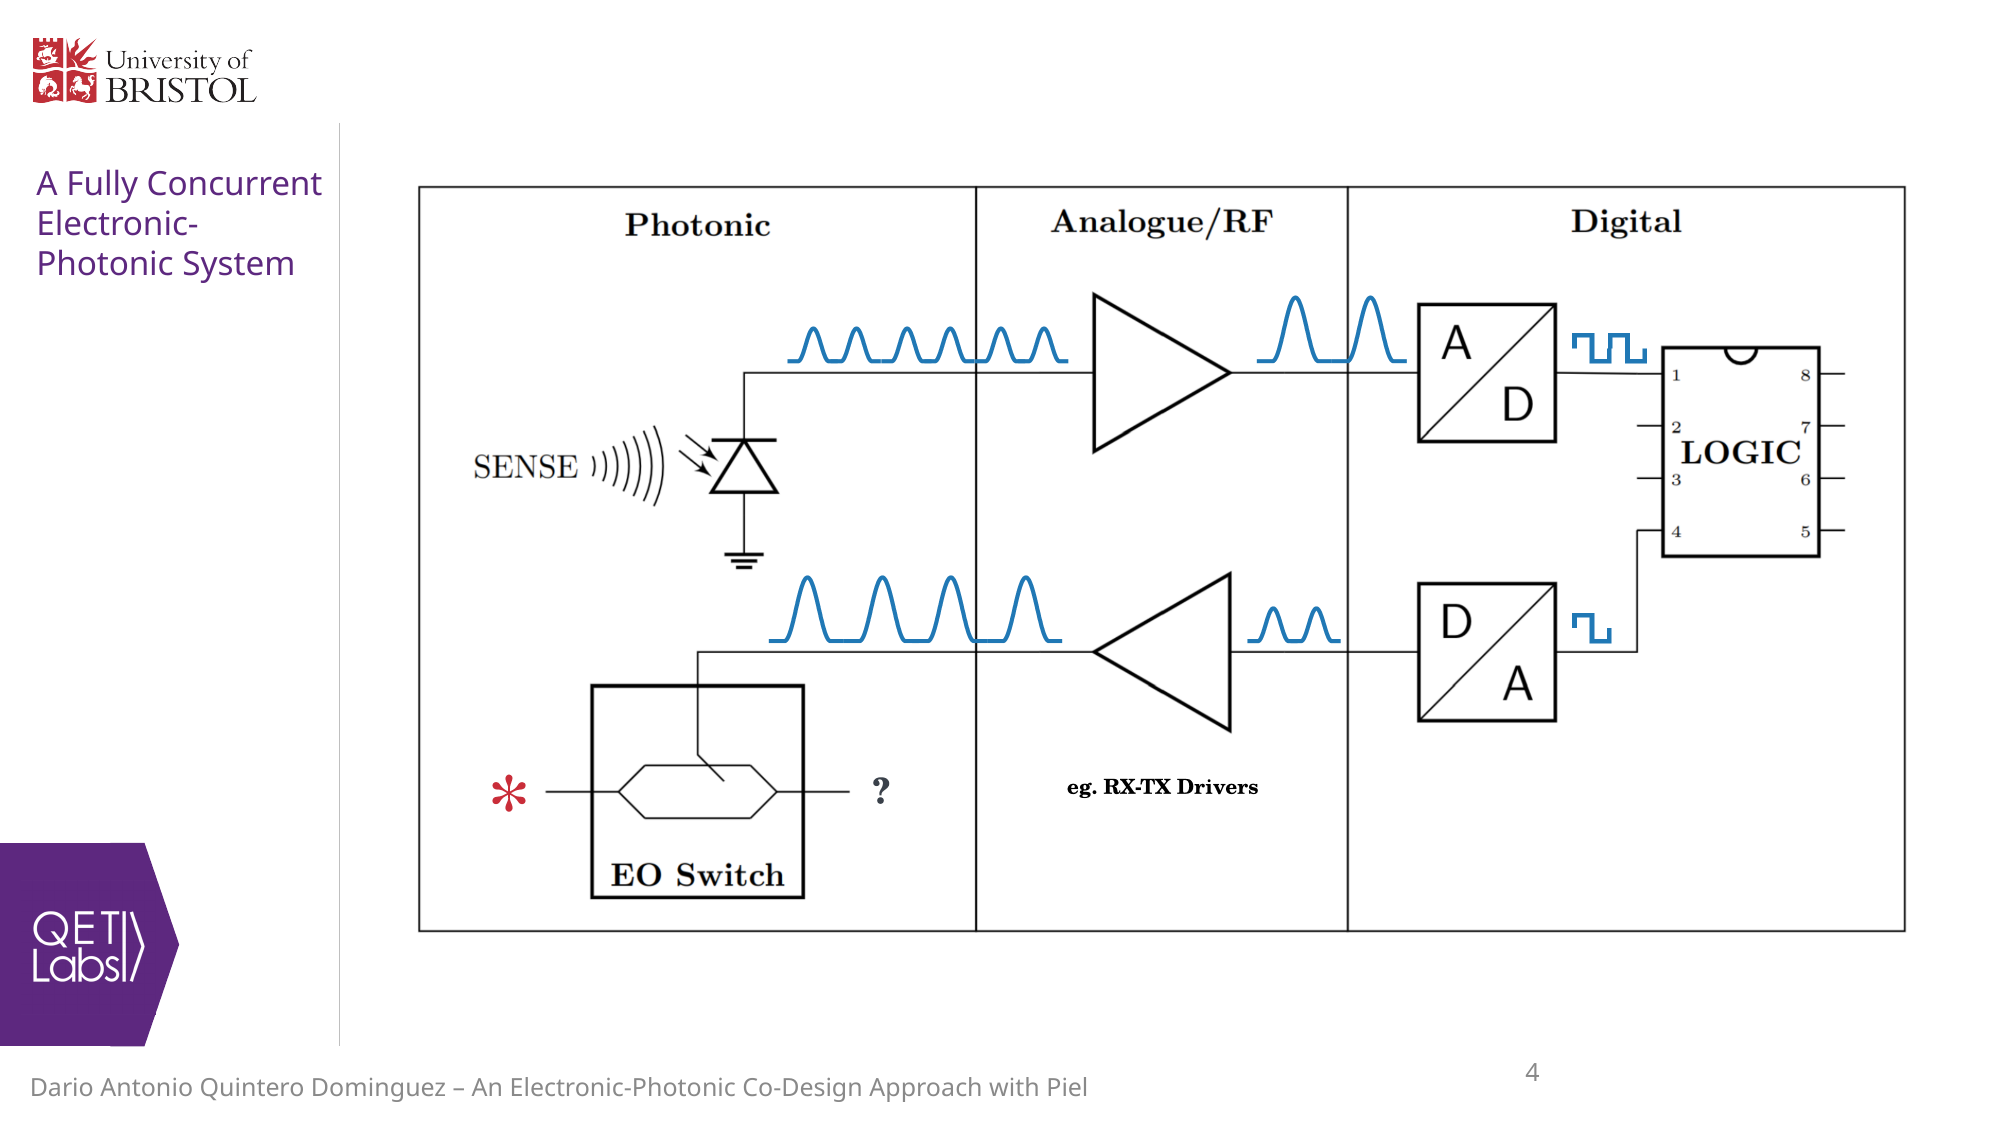

A Fully Concurrent Electronic-Photonic System
Dario Antonio Quintero Dominguez – An Electronic-Photonic Co-Design Approach with Piel